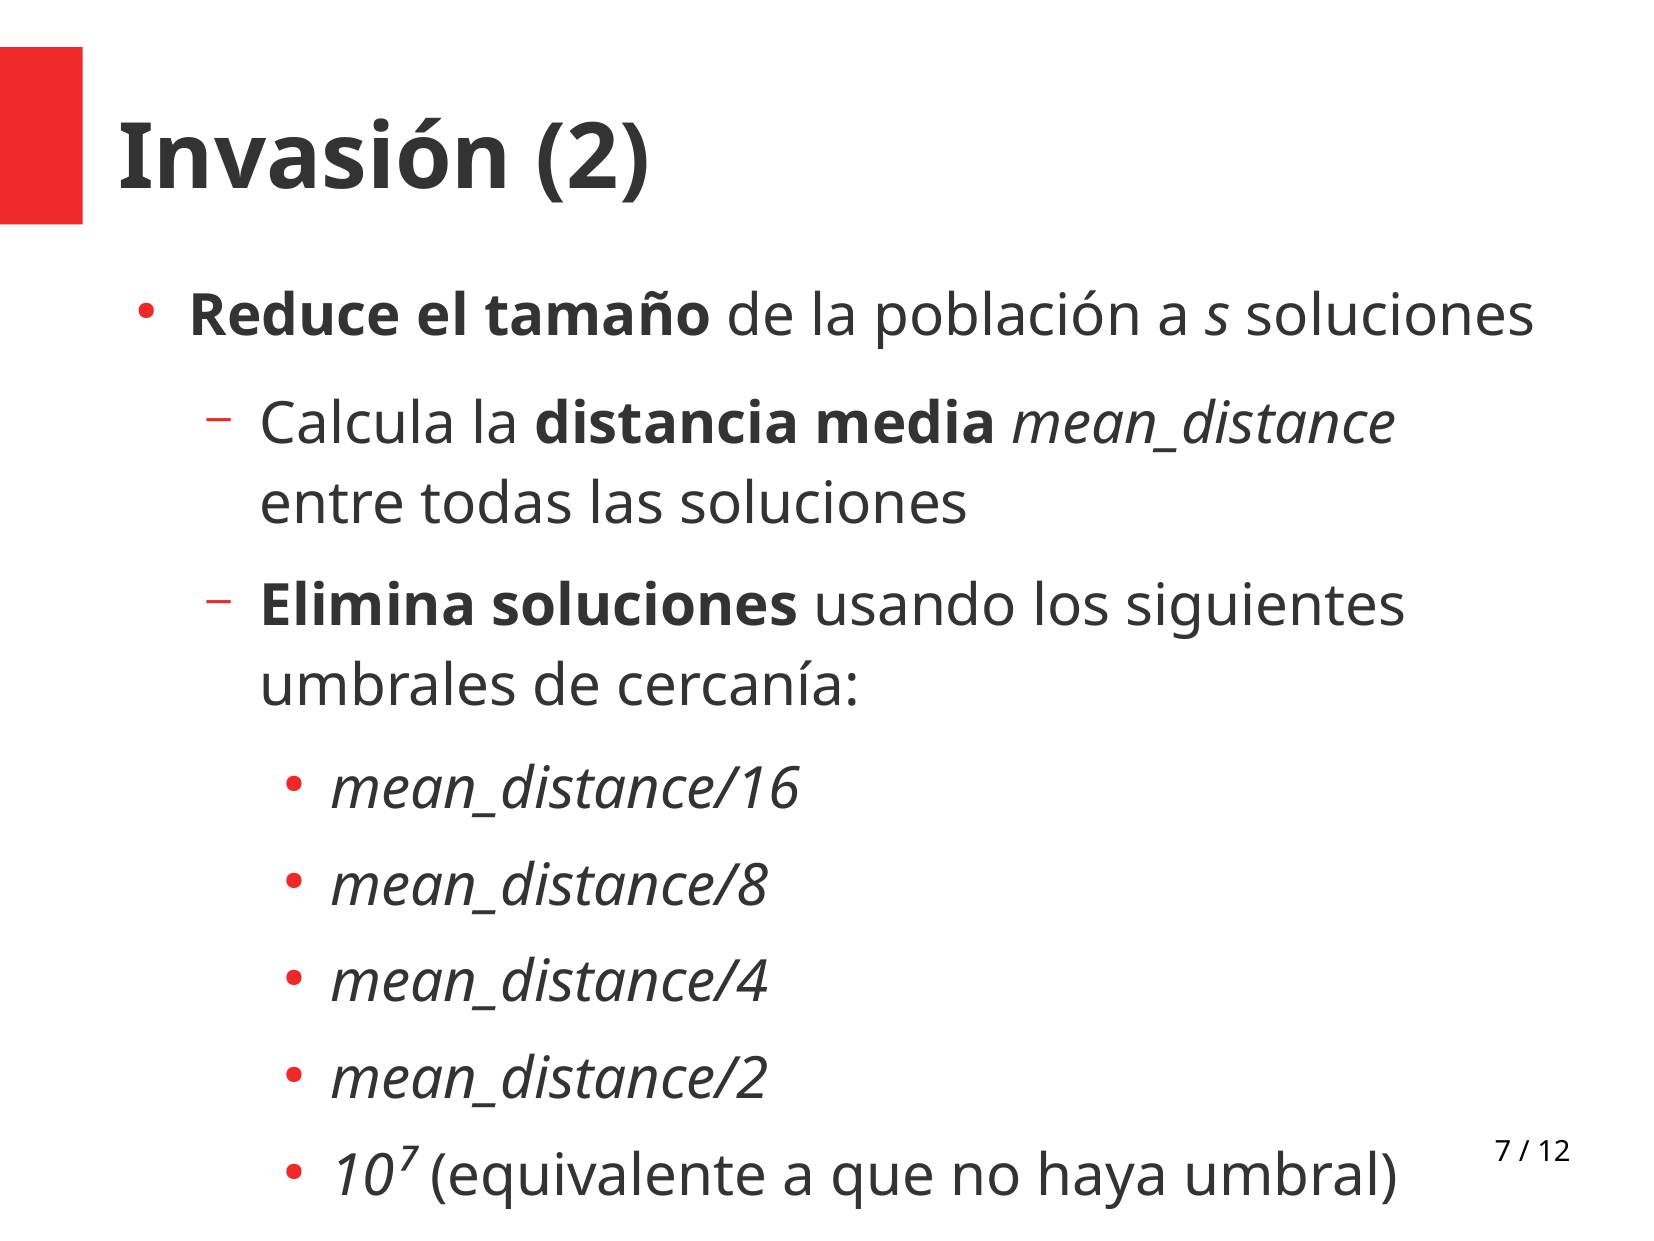

# Invasión (2)
Reduce el tamaño de la población a s soluciones
Calcula la distancia media mean_distance entre todas las soluciones
Elimina soluciones usando los siguientes umbrales de cercanía:
mean_distance/16
mean_distance/8
mean_distance/4
mean_distance/2
10⁷ (equivalente a que no haya umbral)
7